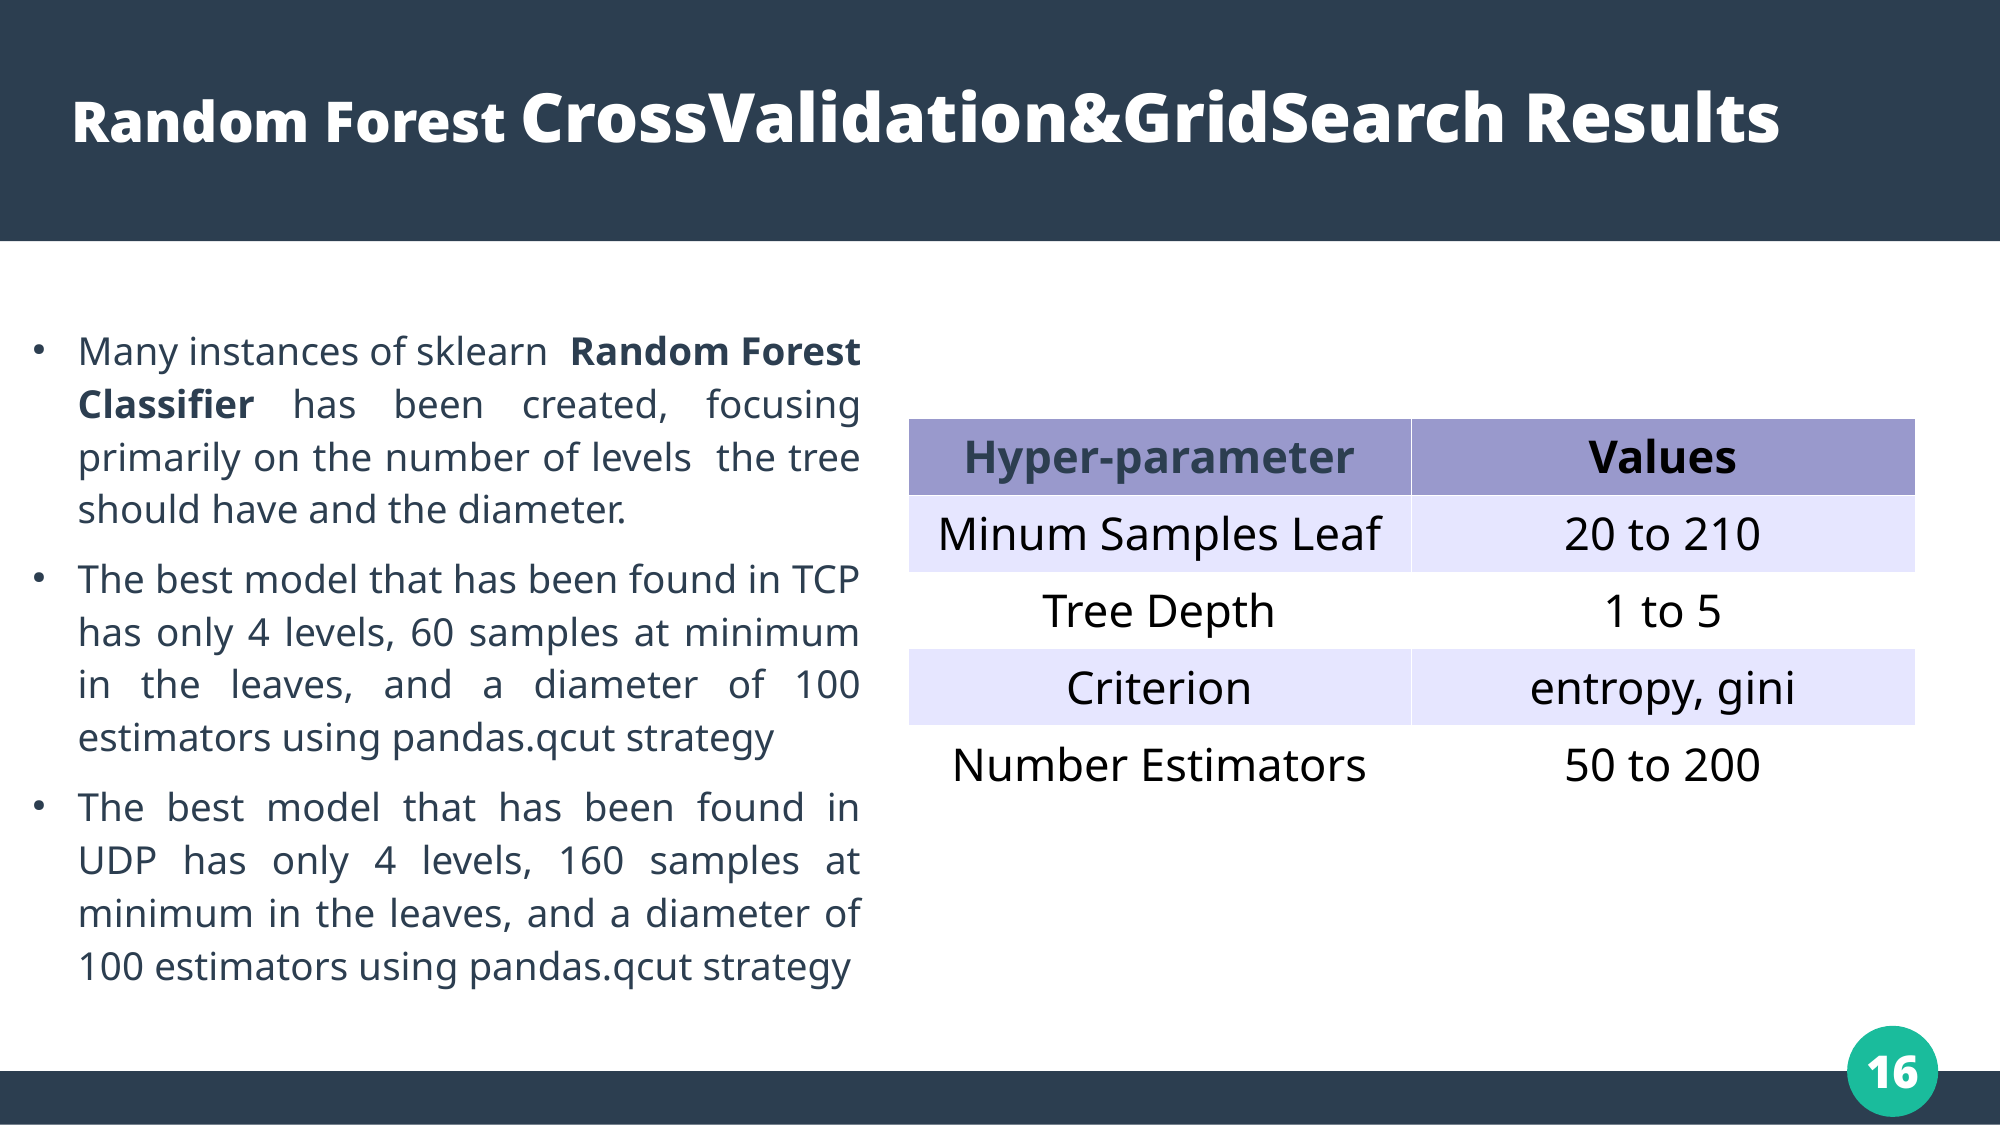

# Random Forest CrossValidation&GridSearch Results
Many instances of sklearn Random Forest Classifier has been created, focusing primarily on the number of levels the tree should have and the diameter.
The best model that has been found in TCP has only 4 levels, 60 samples at minimum in the leaves, and a diameter of 100 estimators using pandas.qcut strategy
The best model that has been found in UDP has only 4 levels, 160 samples at minimum in the leaves, and a diameter of 100 estimators using pandas.qcut strategy
| Hyper-parameter | Values |
| --- | --- |
| Minum Samples Leaf | 20 to 210 |
| Tree Depth | 1 to 5 |
| Criterion | entropy, gini |
| Number Estimators | 50 to 200 |